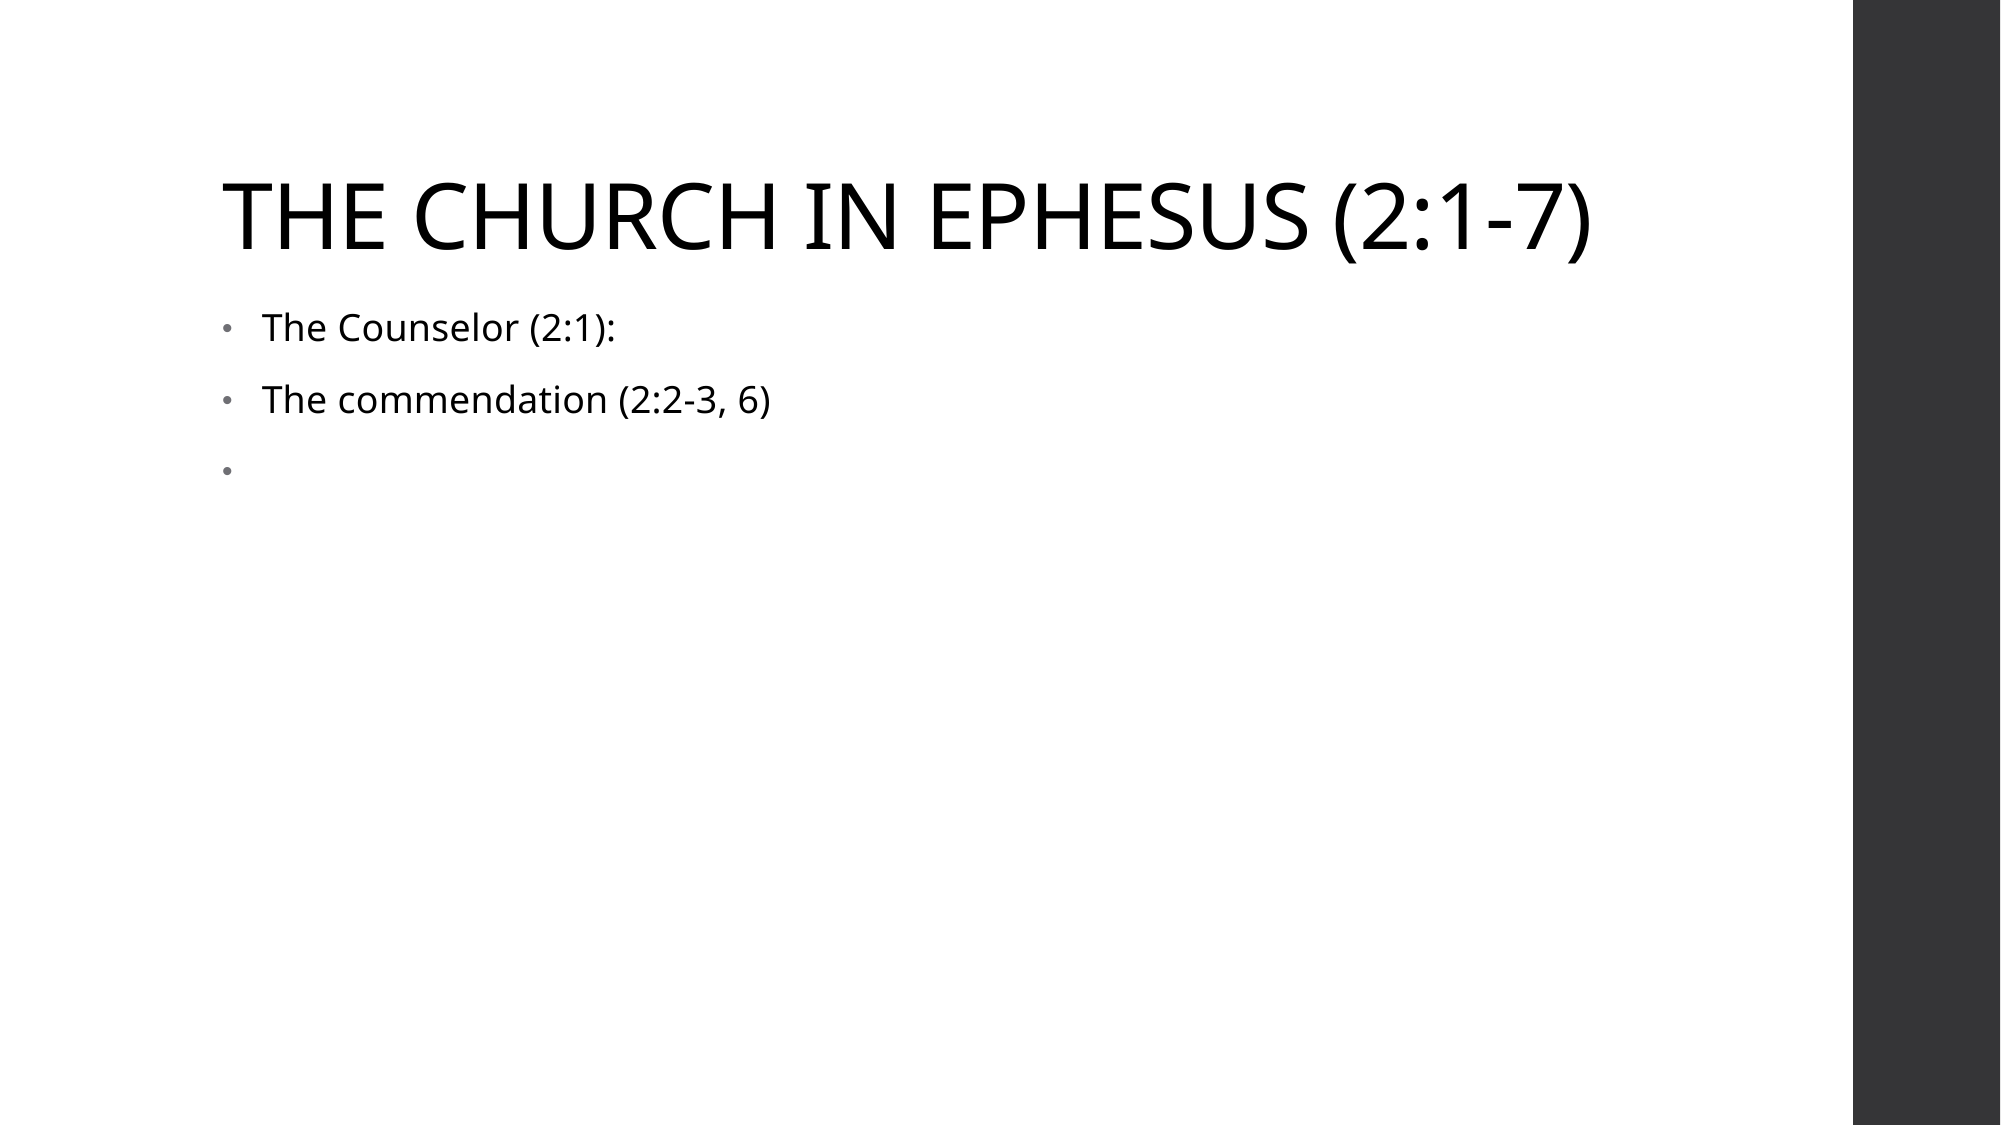

# THE CHURCH IN EPHESUS (2:1-7)
 The Counselor (2:1):
 The commendation (2:2-3, 6)